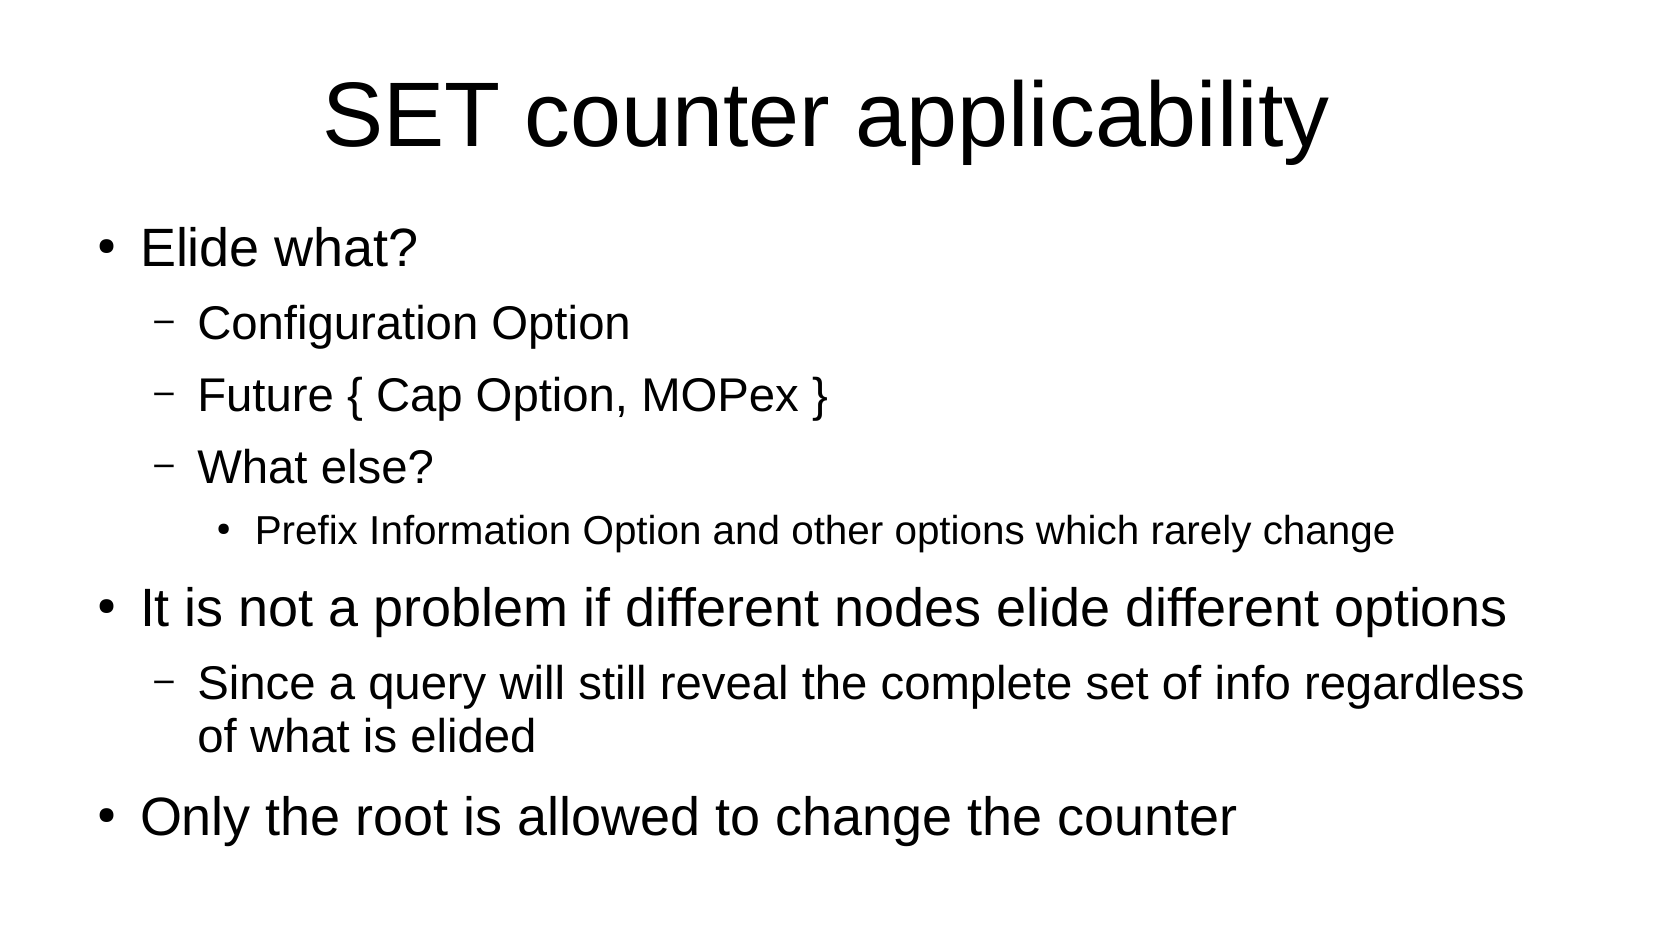

# SET counter applicability
Elide what?
Configuration Option
Future { Cap Option, MOPex }
What else?
Prefix Information Option and other options which rarely change
It is not a problem if different nodes elide different options
Since a query will still reveal the complete set of info regardless of what is elided
Only the root is allowed to change the counter